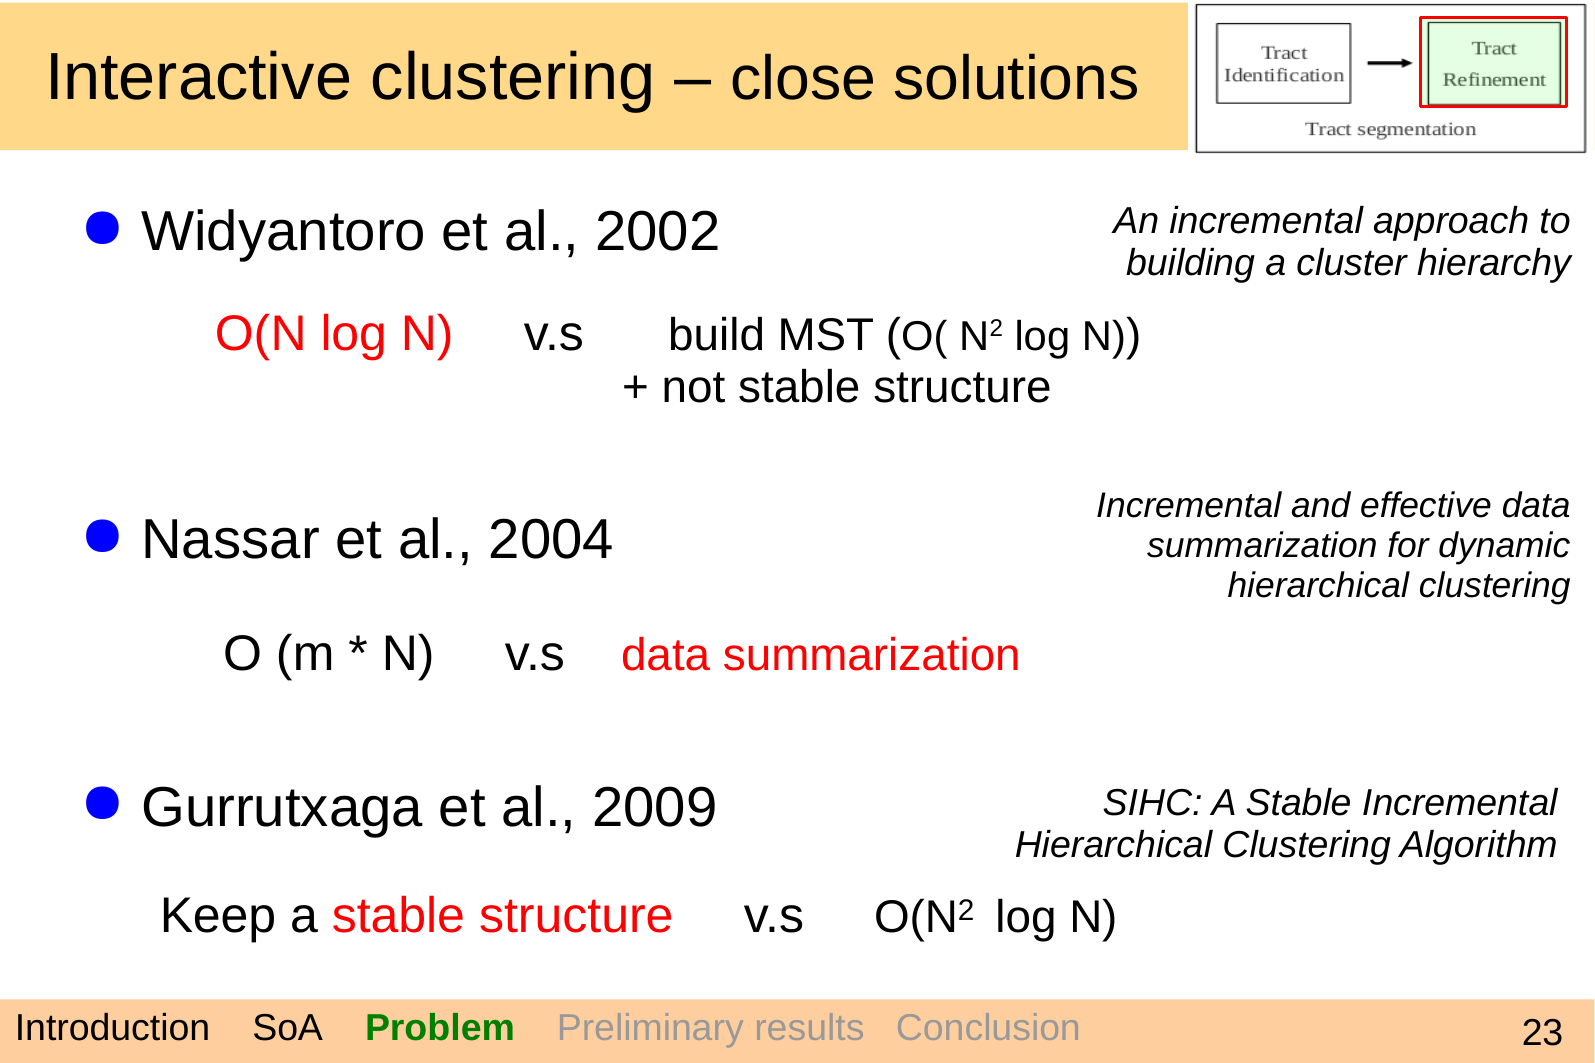

# Interactive clustering – close solutions
An incremental approach to building a cluster hierarchy
 Widyantoro et al., 2002
 Nassar et al., 2004
 Gurrutxaga et al., 2009
O(N log N) v.s build MST (O( N2 log N))
 + not stable structure
Incremental and effective data summarization for dynamic hierarchical clustering
O (m * N) v.s data summarization
SIHC: A Stable Incremental Hierarchical Clustering Algorithm
Keep a stable structure v.s O(N2 log N)
Introduction SoA Problem Preliminary results Conclusion